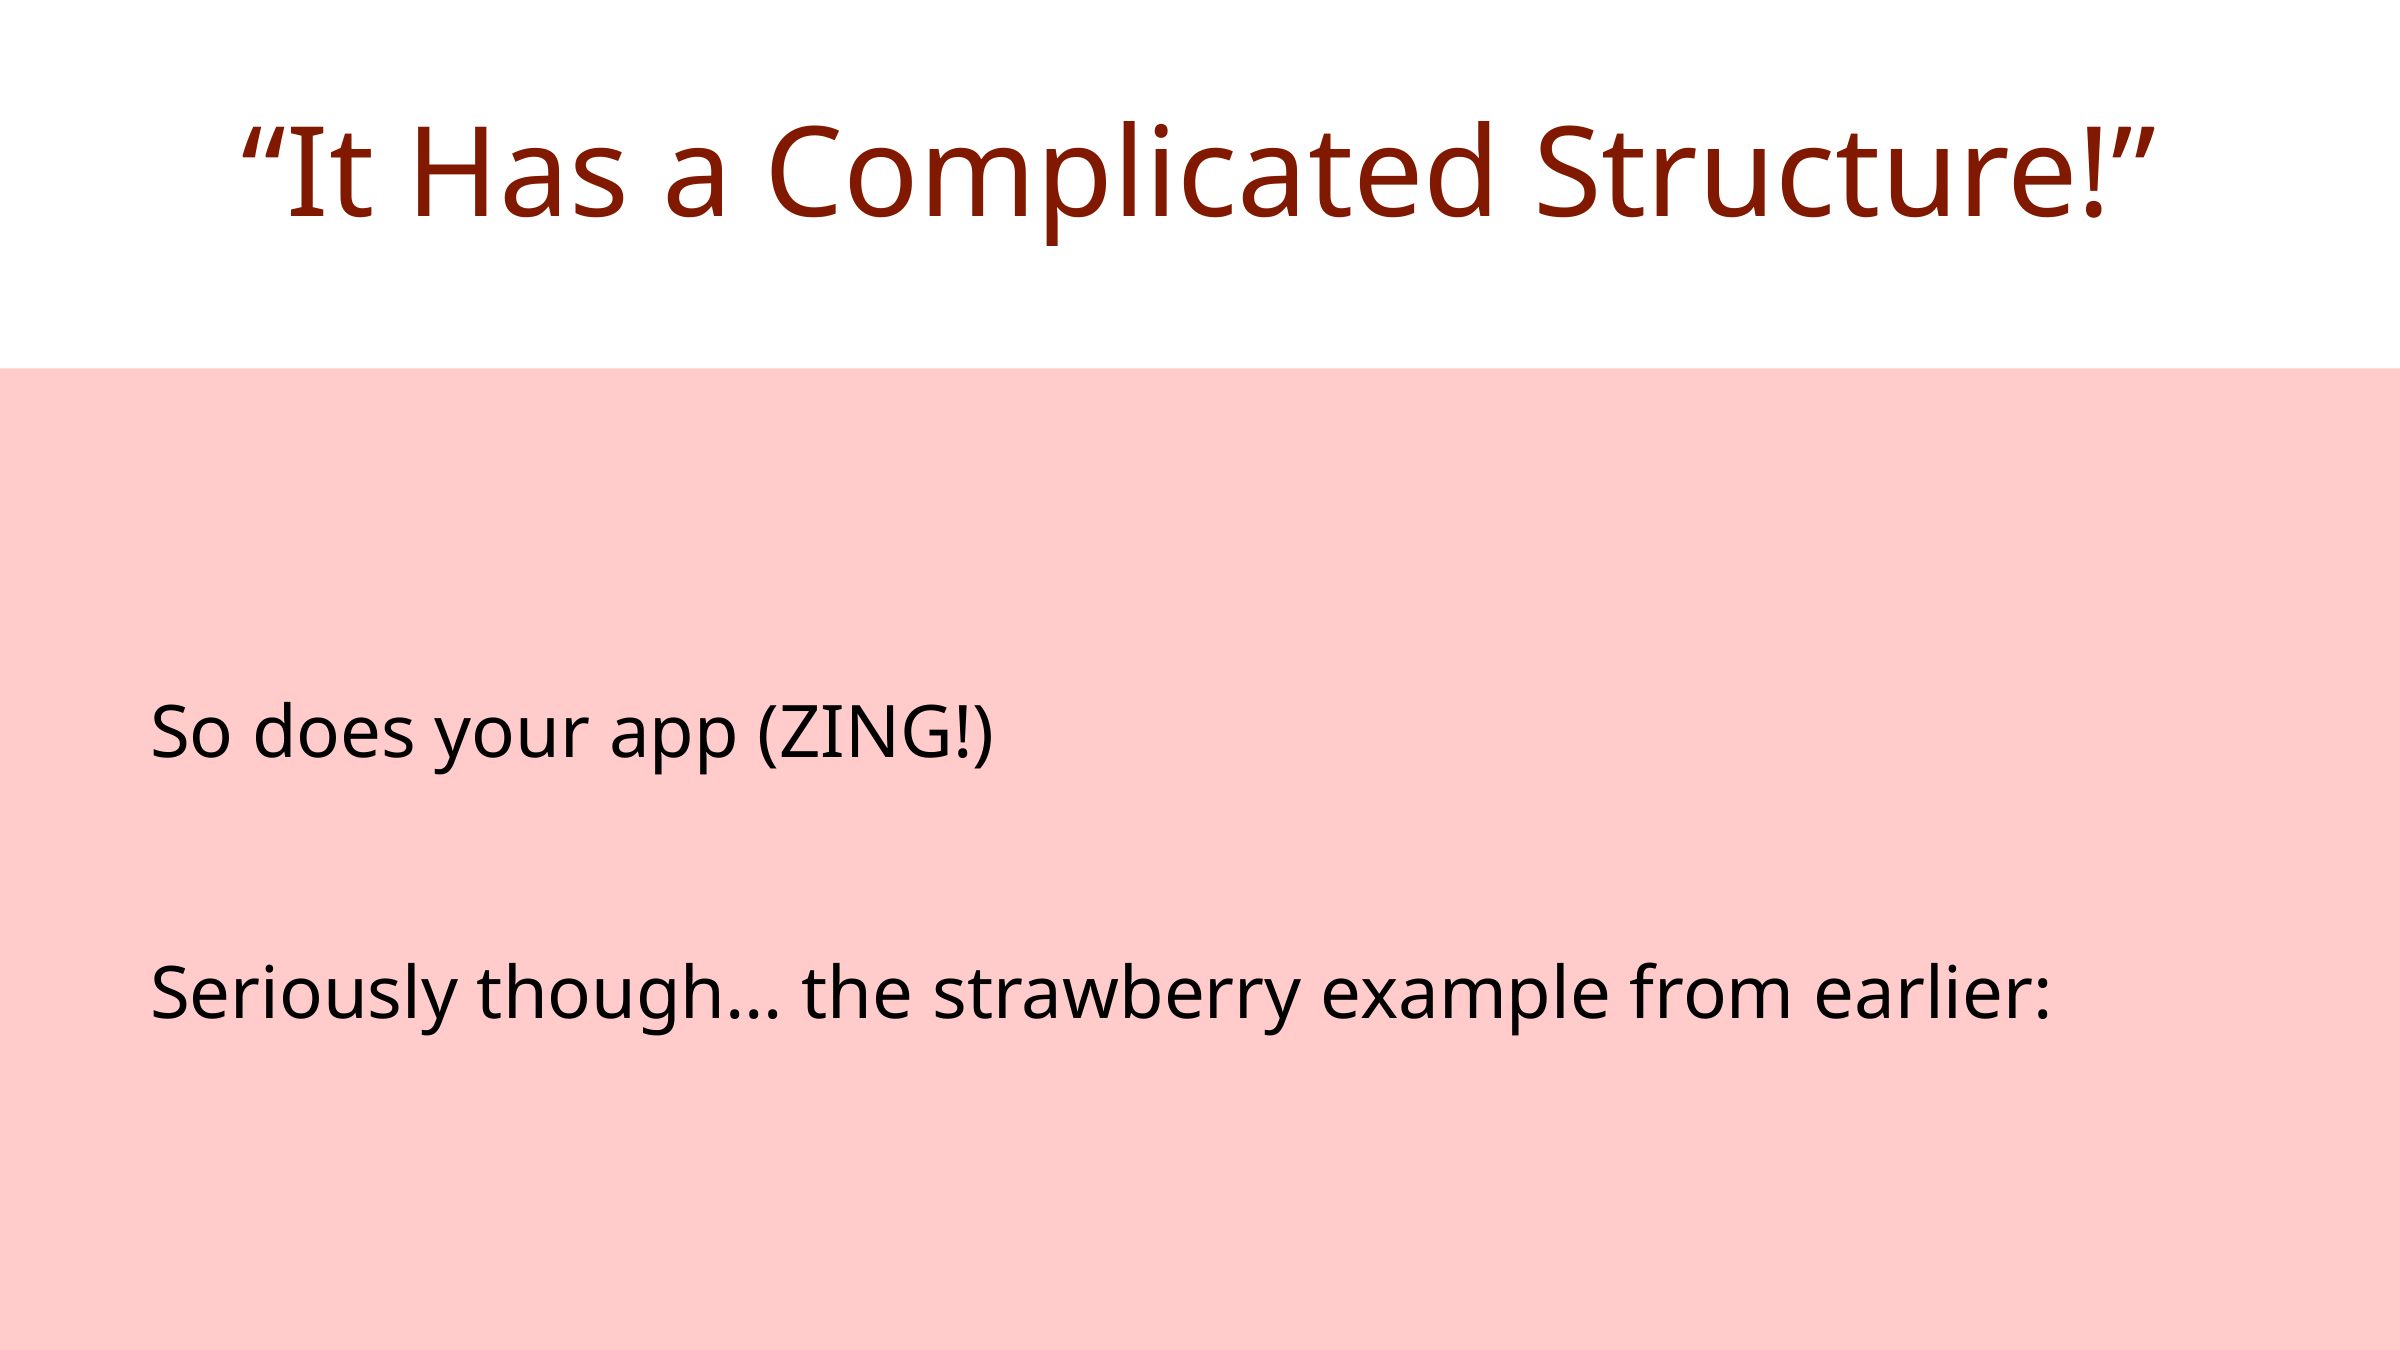

“It Has a Complicated Structure!”
So does your app (ZING!)
Seriously though… the strawberry example from earlier: